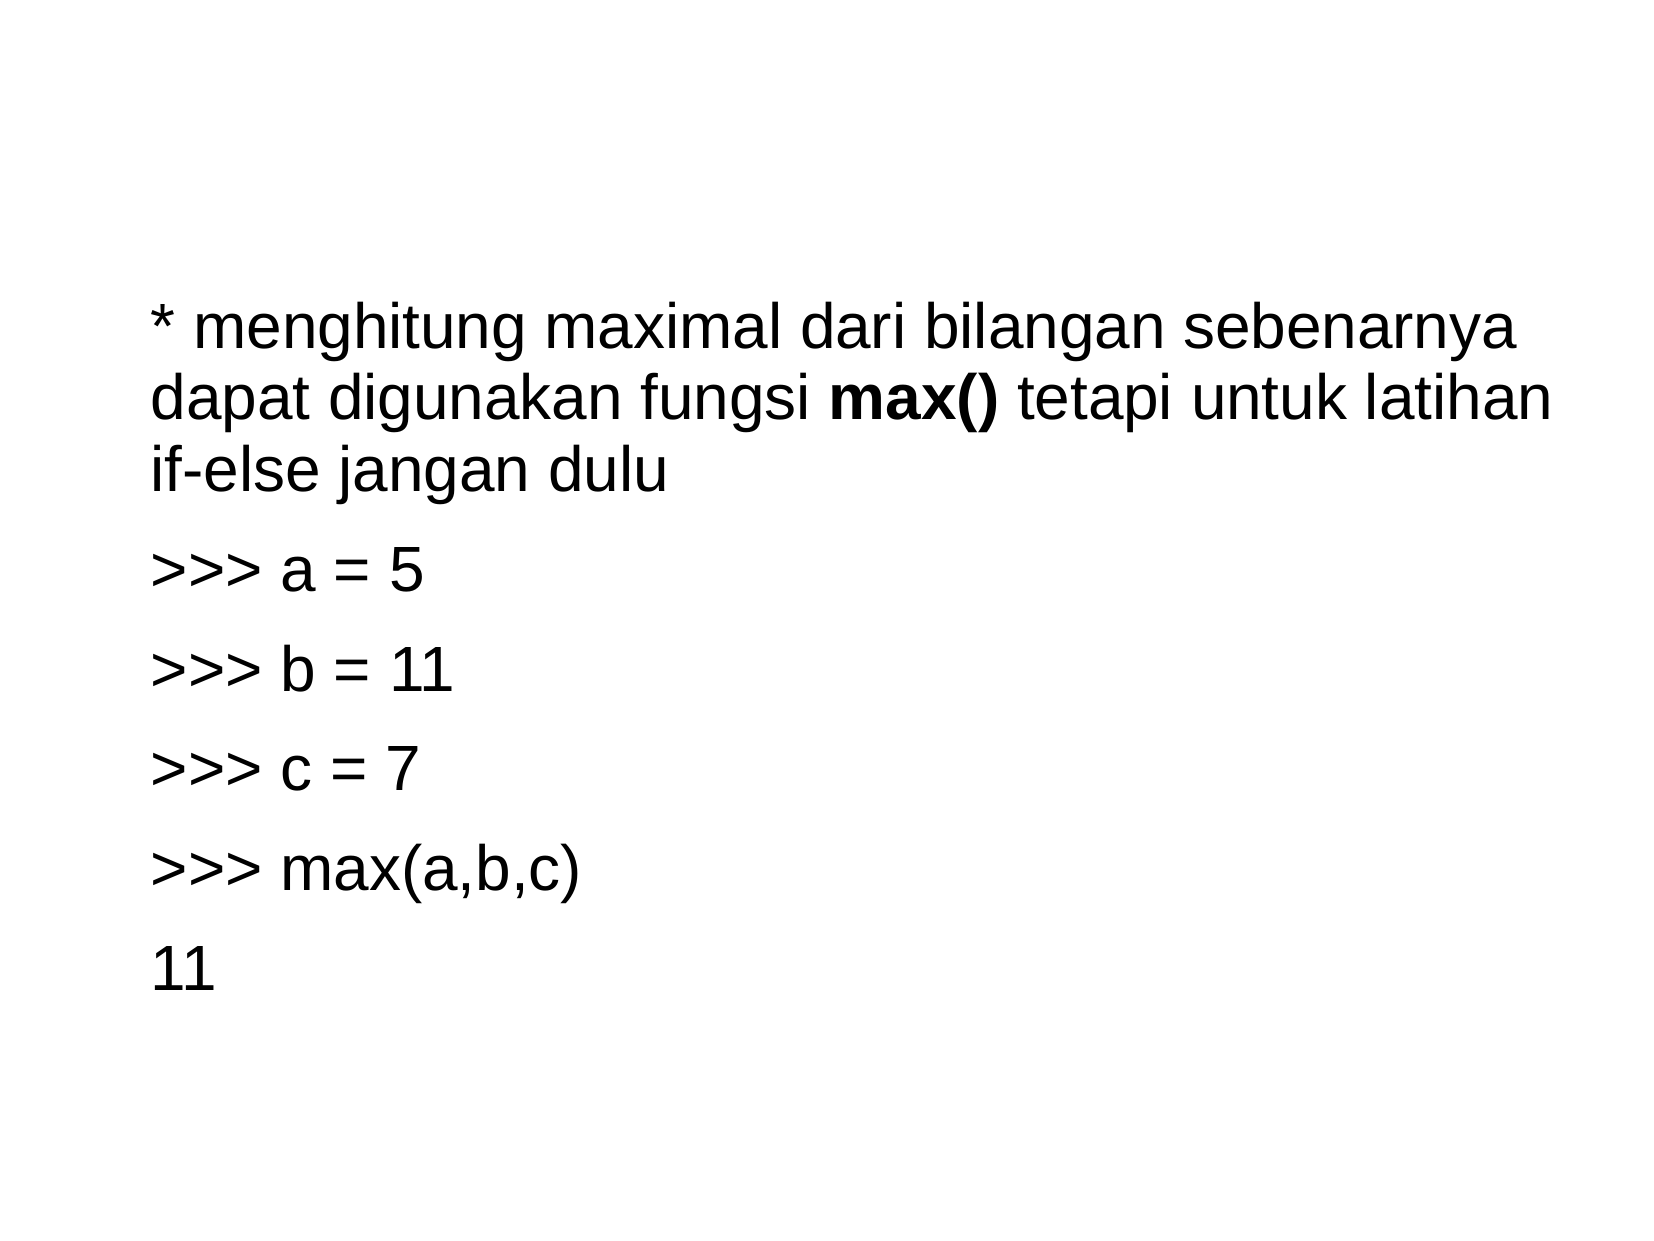

#
* menghitung maximal dari bilangan sebenarnya dapat digunakan fungsi max() tetapi untuk latihan if-else jangan dulu
>>> a = 5
>>> b = 11
>>> c = 7
>>> max(a,b,c)
11